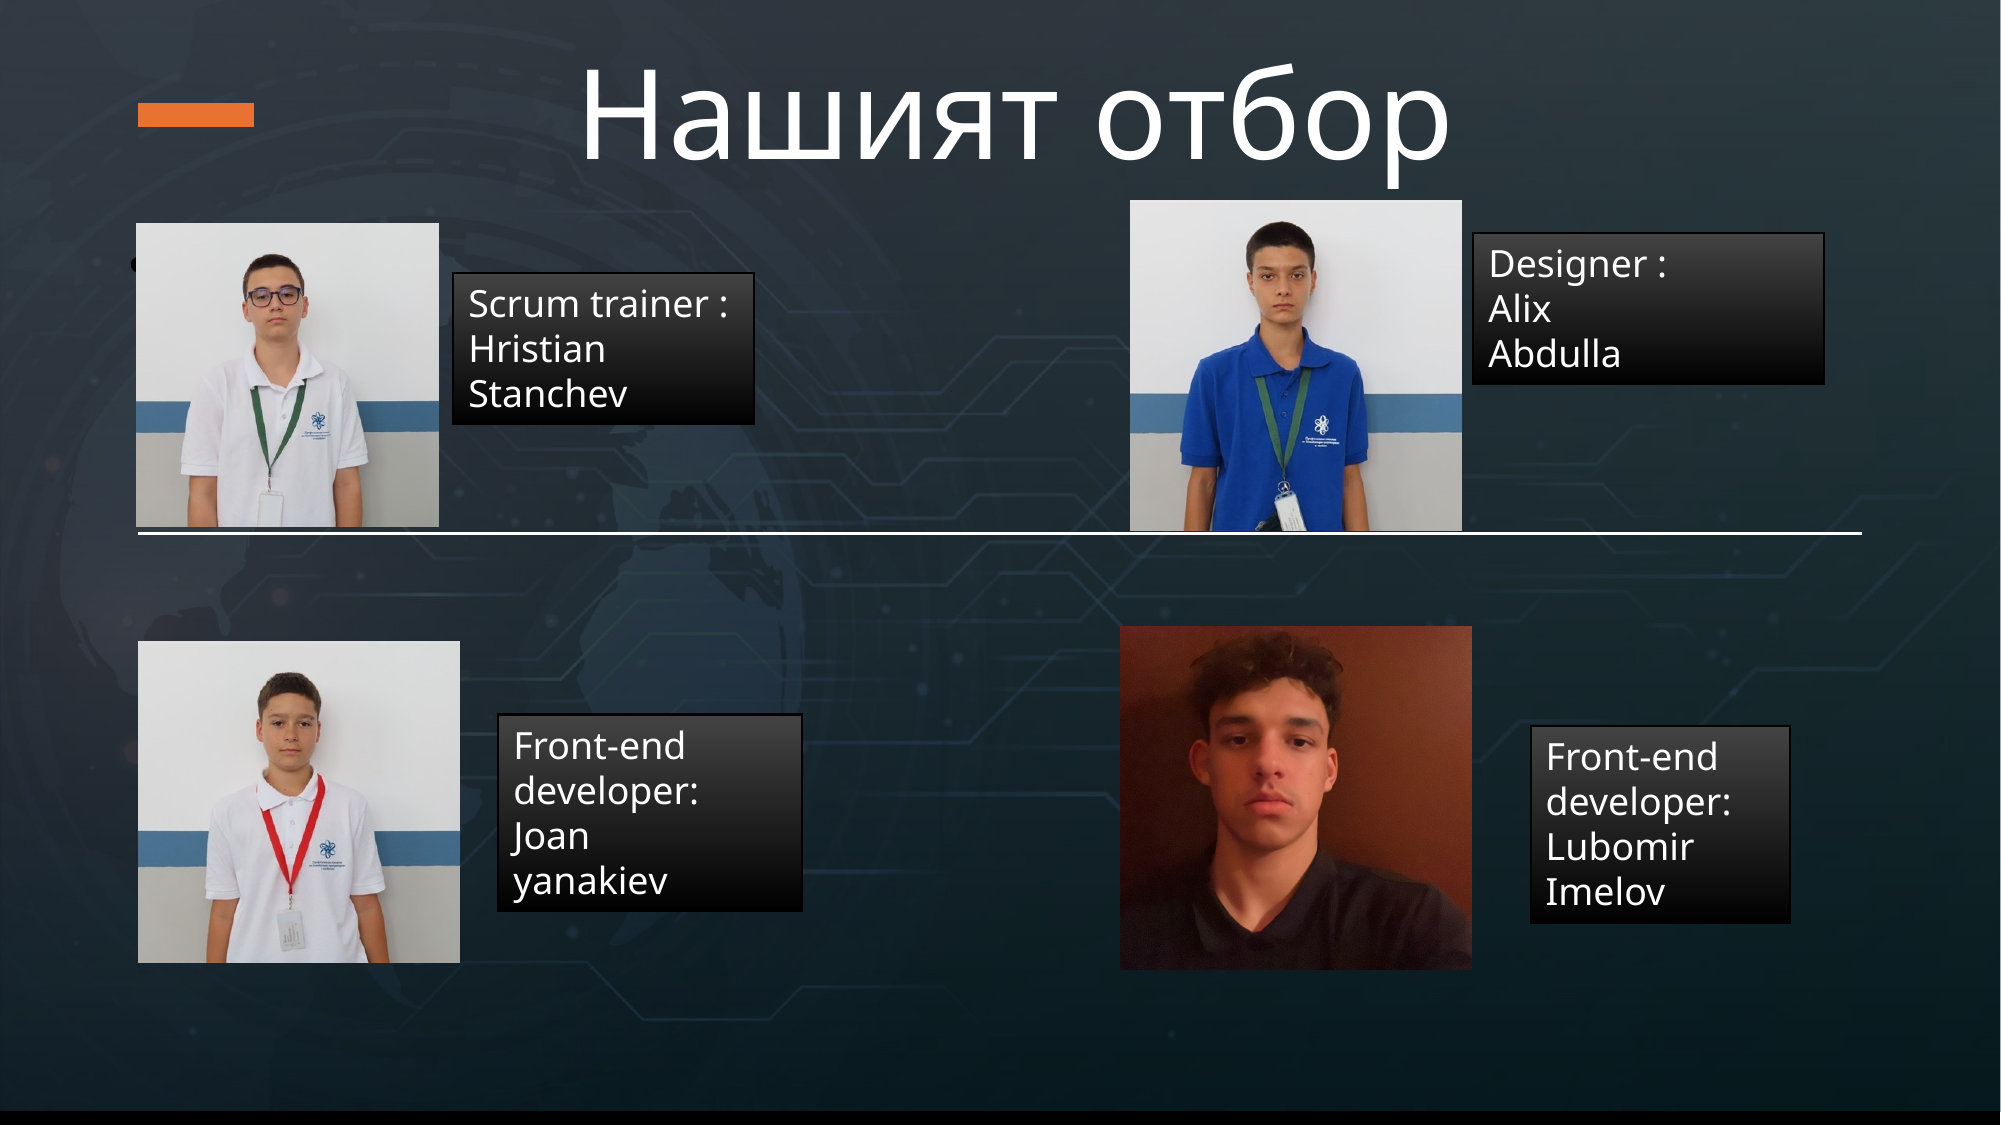

# Нашият отбор
Designer :
Alix
Abdulla
Scrum trainer :
Hristian Stanchev
Front-end developer:
Joan
yanakiev
Front-end developer:
Lubomir
Imelov